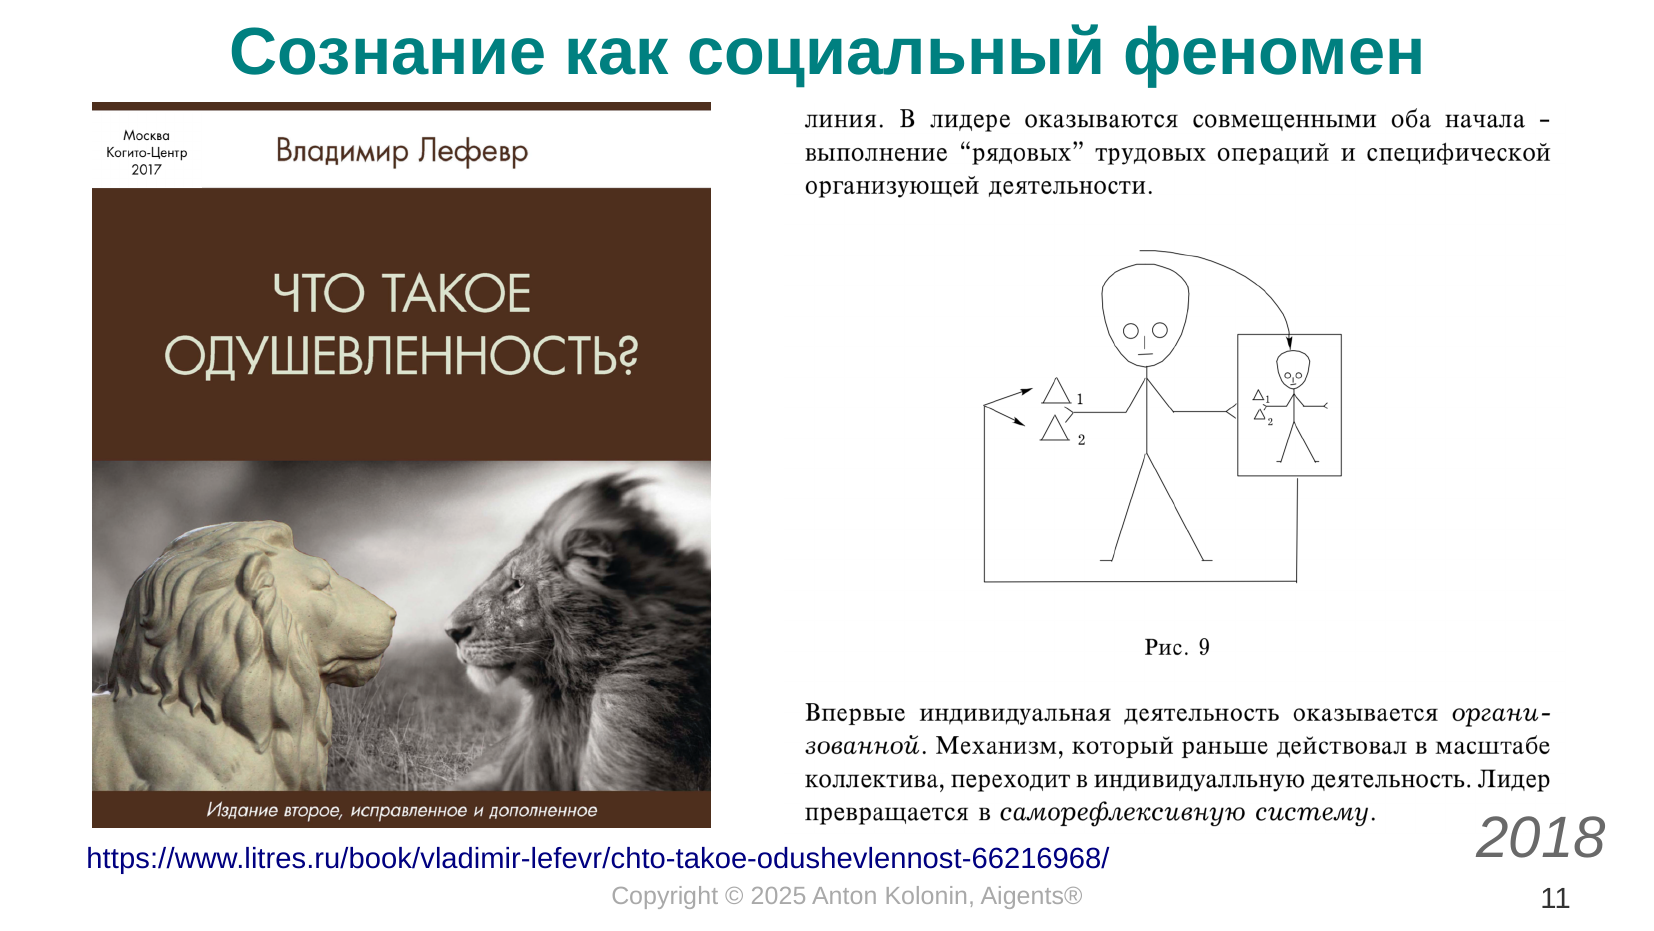

Сознание как социальный феномен
2018
https://www.litres.ru/book/vladimir-lefevr/chto-takoe-odushevlennost-66216968/
Copyright © 2025 Anton Kolonin, Aigents®
11